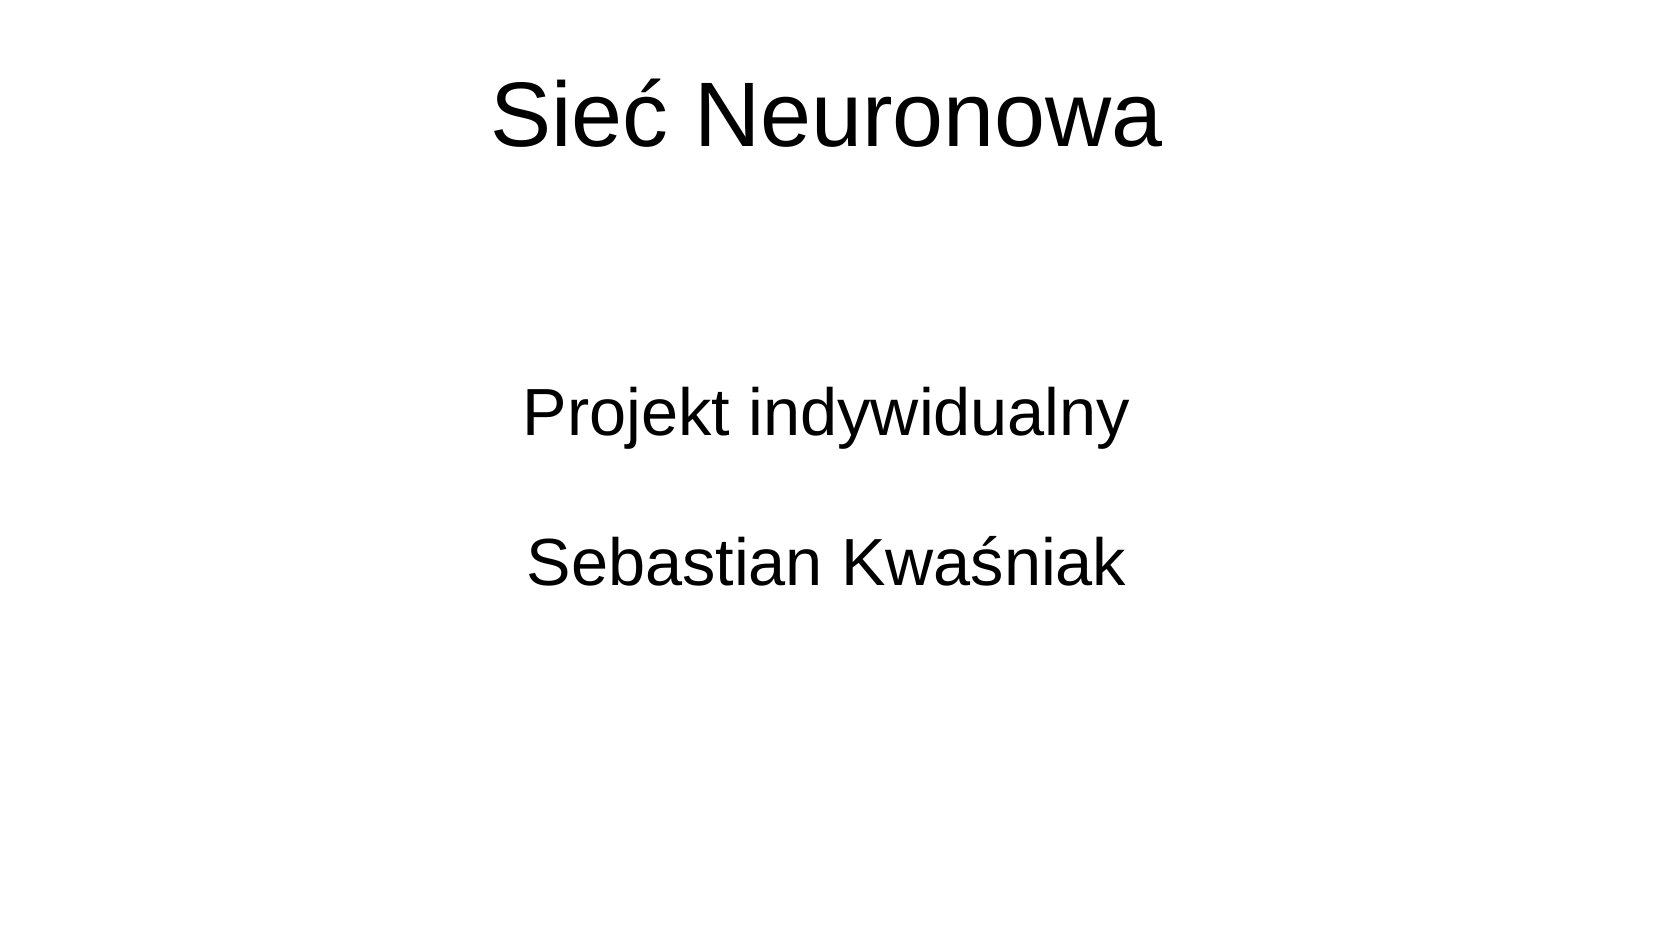

# Sieć Neuronowa
Projekt indywidualny
Sebastian Kwaśniak